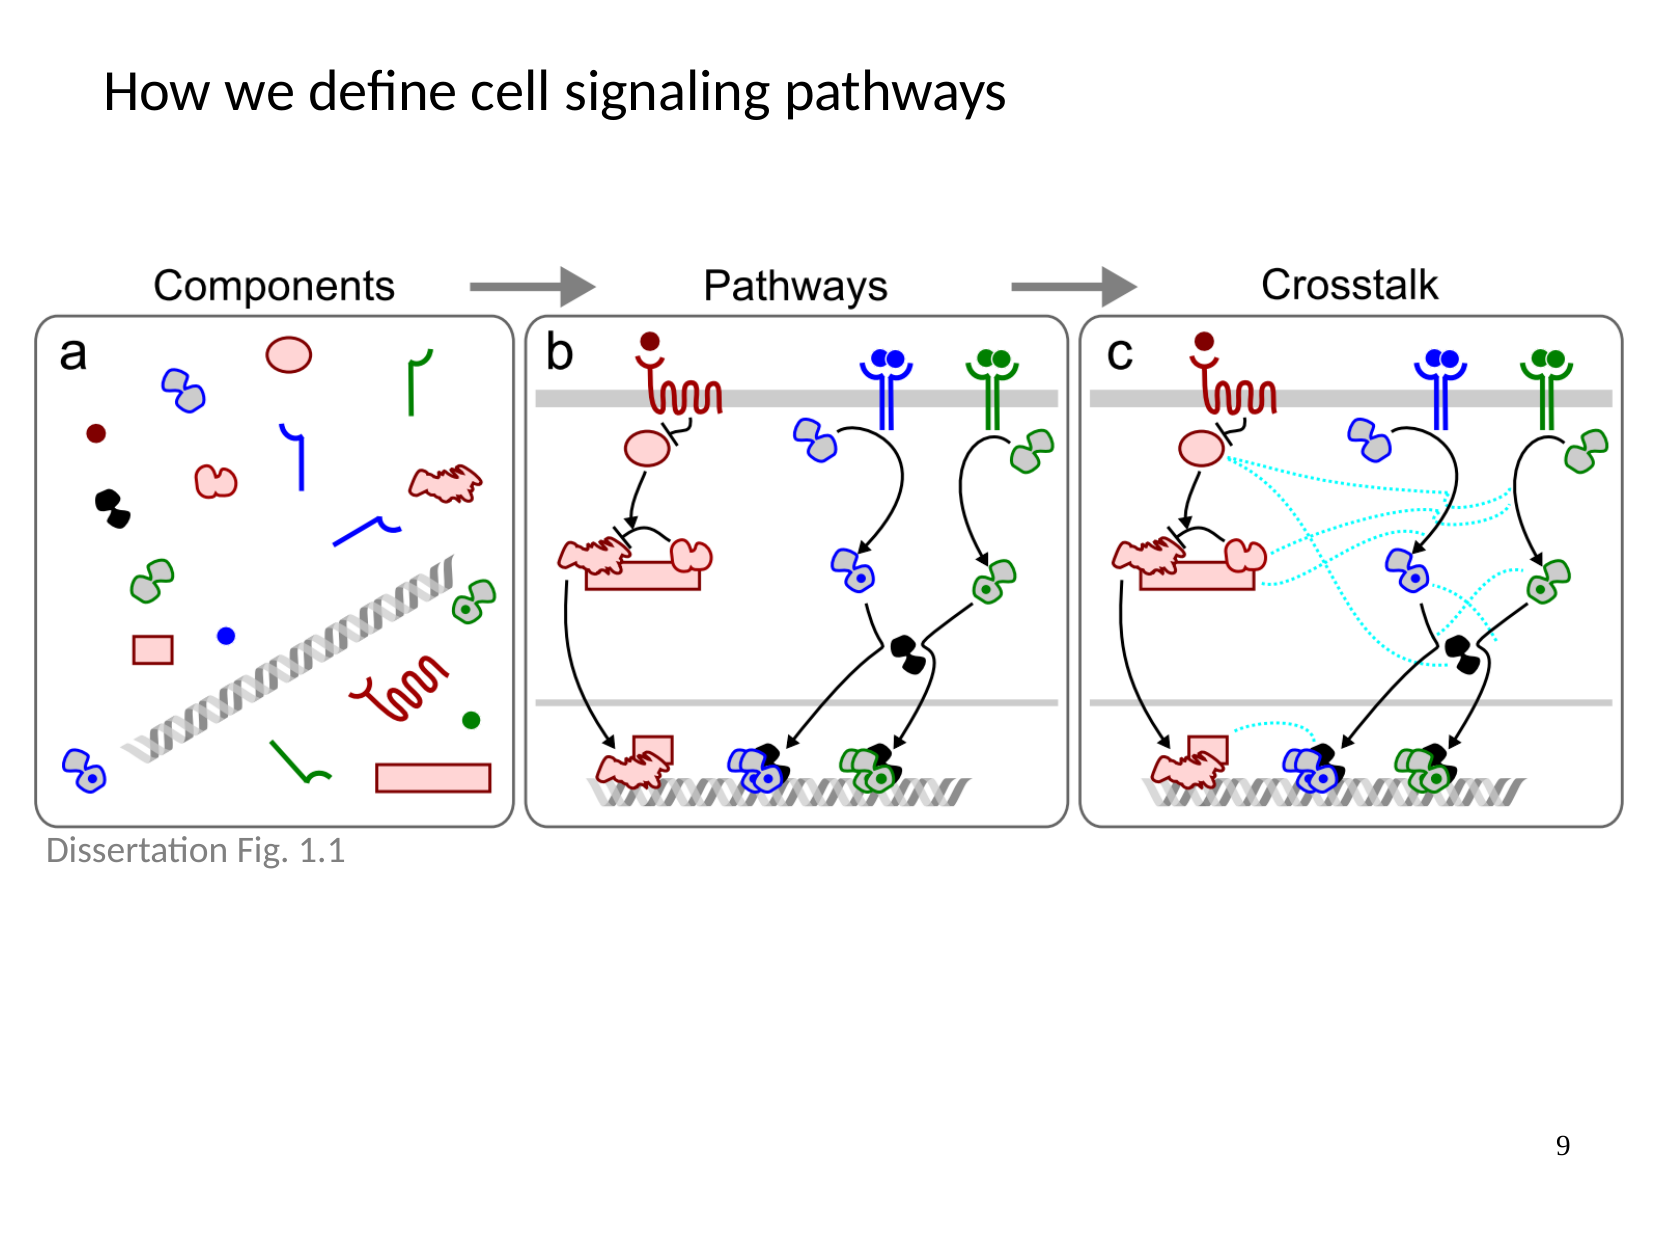

How we define cell signaling pathways
Dissertation Fig. 1.1
9